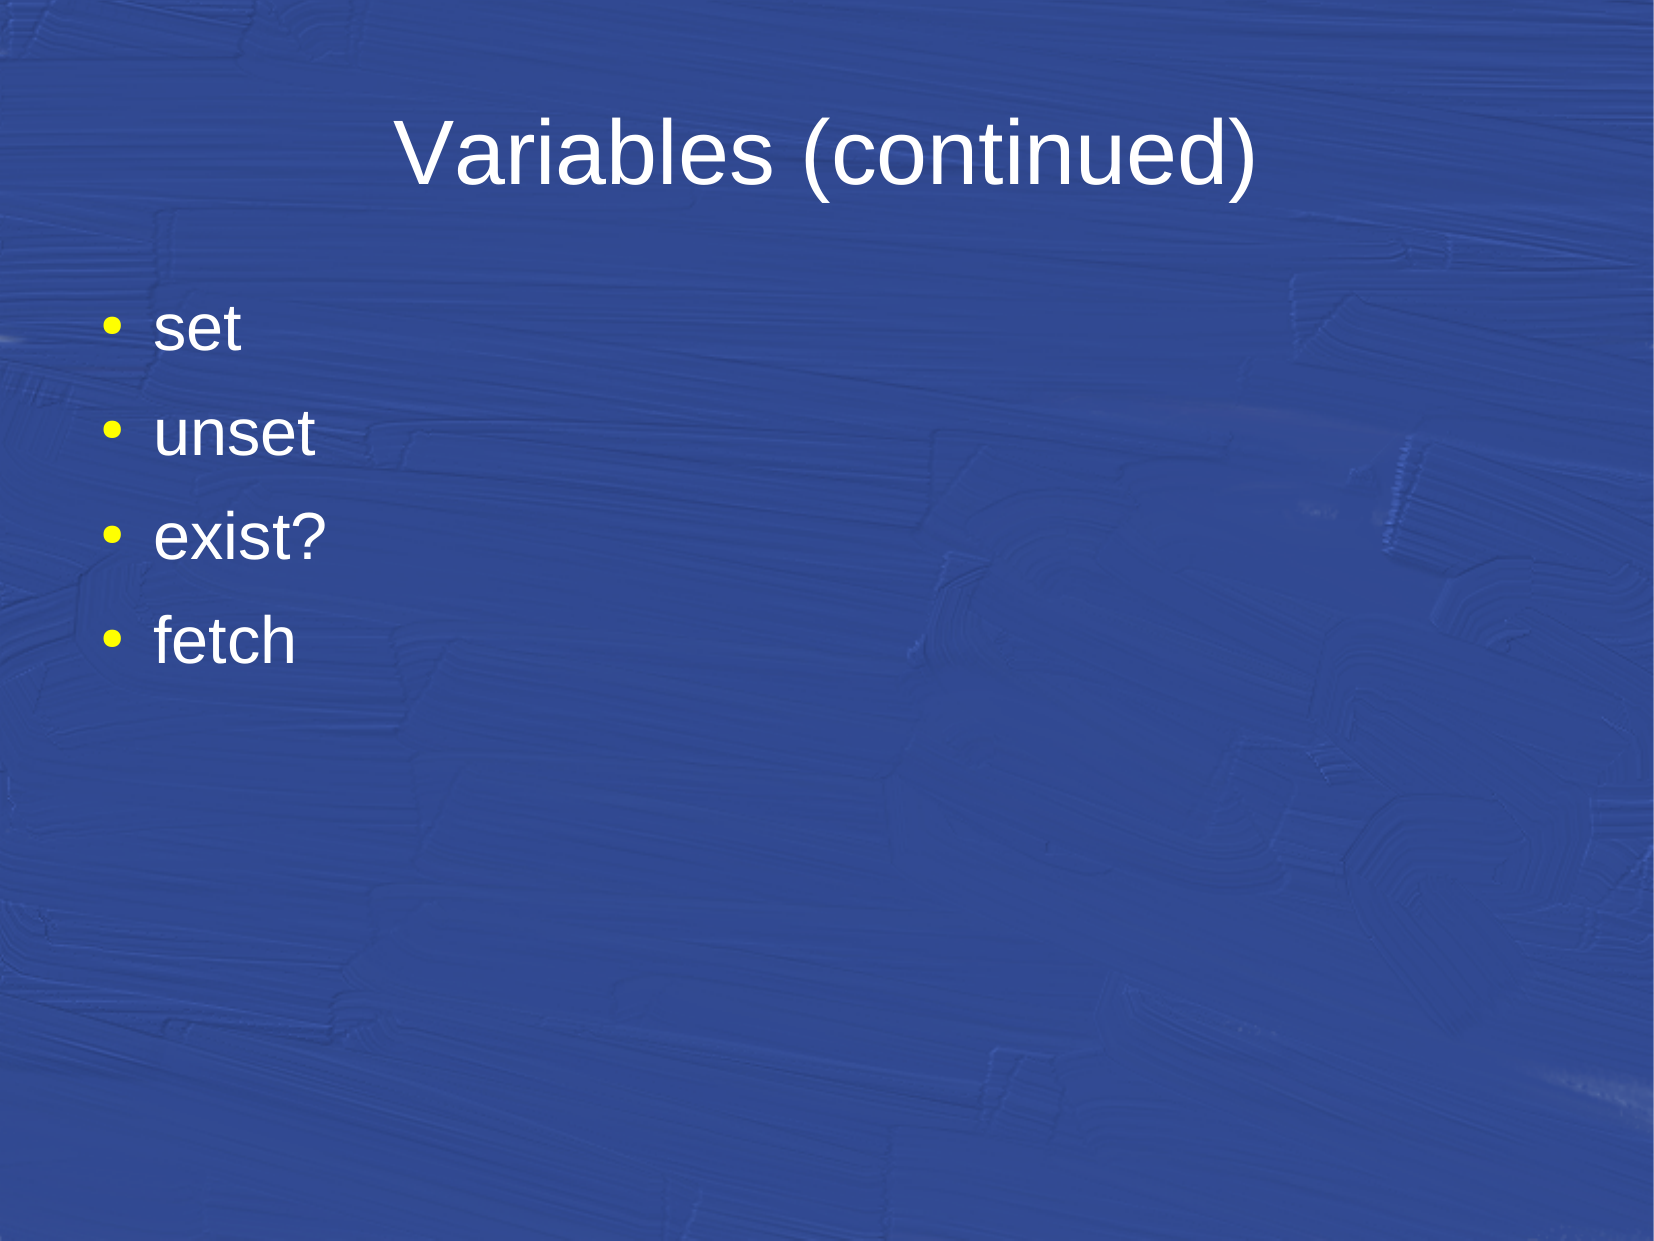

# Variables (continued)
set
unset
exist?
fetch